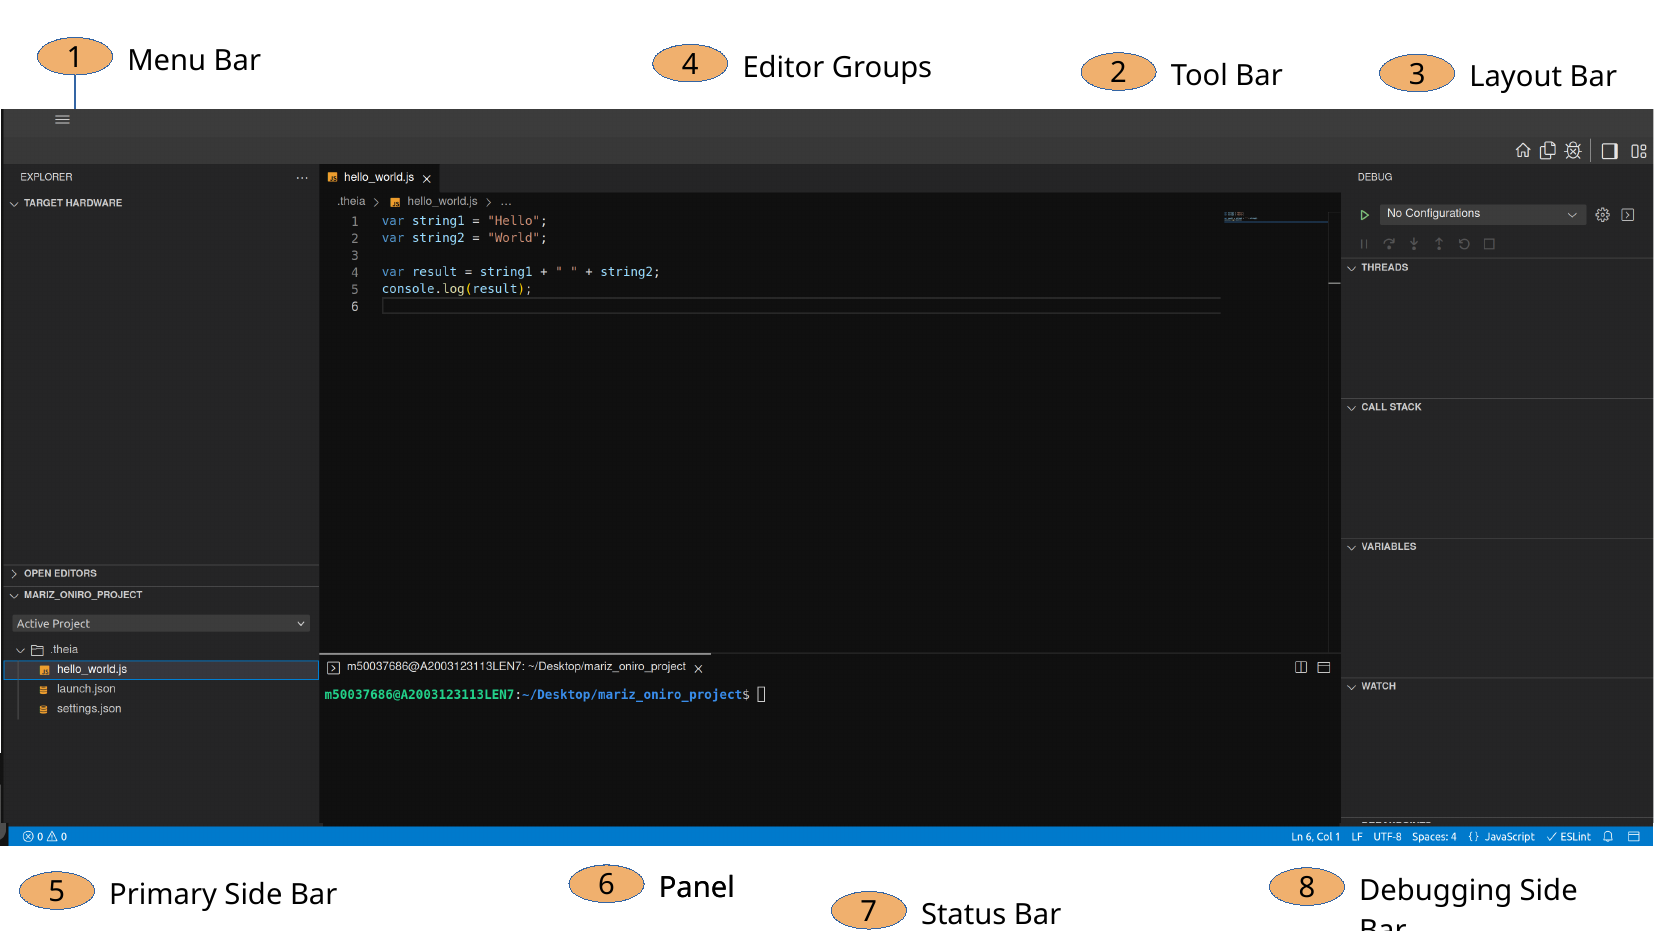

Menu Bar
1
Editor Groups
4
Tool Bar
2
Layout Bar
3
Panel
6
Panel
6
Debugging Side Bar
8
Status Bar
7
Primary Side Bar
5